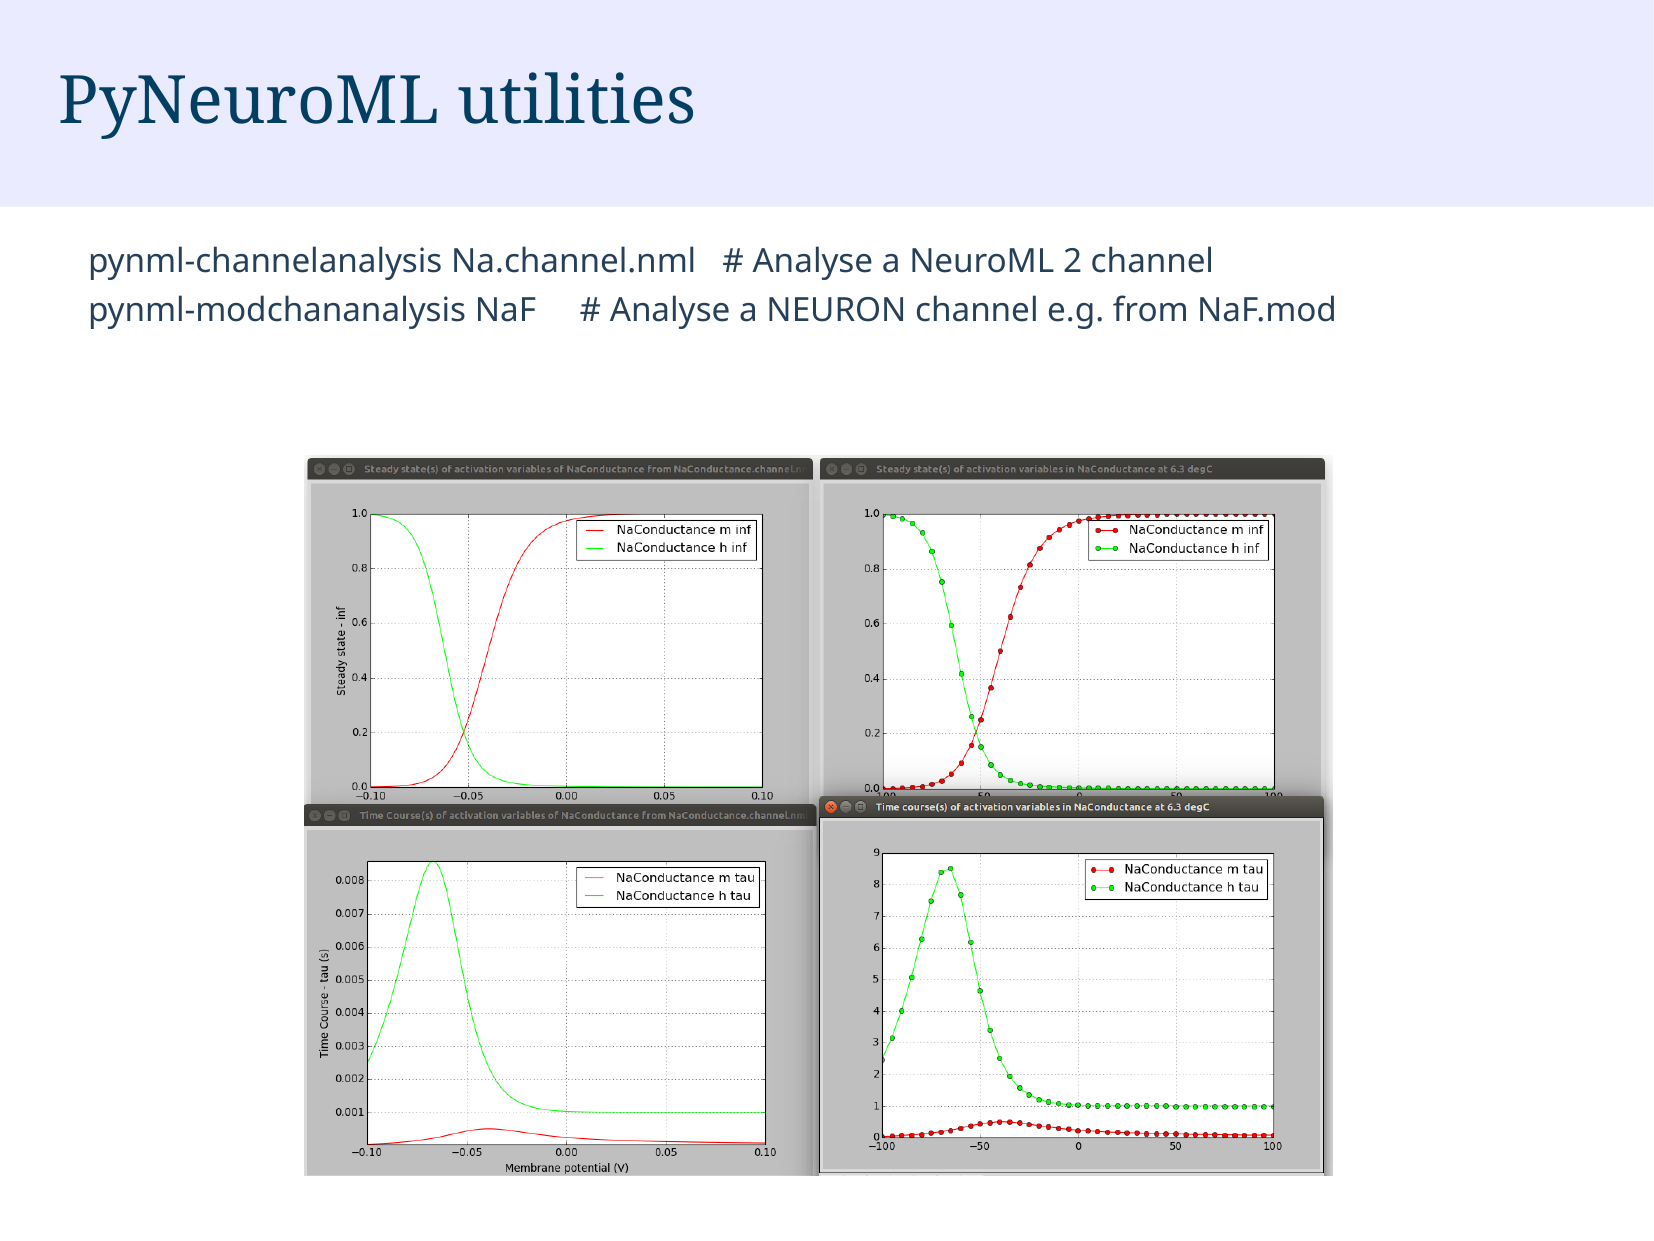

# PyNeuroML utilities
pynml-channelanalysis Na.channel.nml # Analyse a NeuroML 2 channel
pynml-modchananalysis NaF # Analyse a NEURON channel e.g. from NaF.mod
http://www.opensourcebrain.org